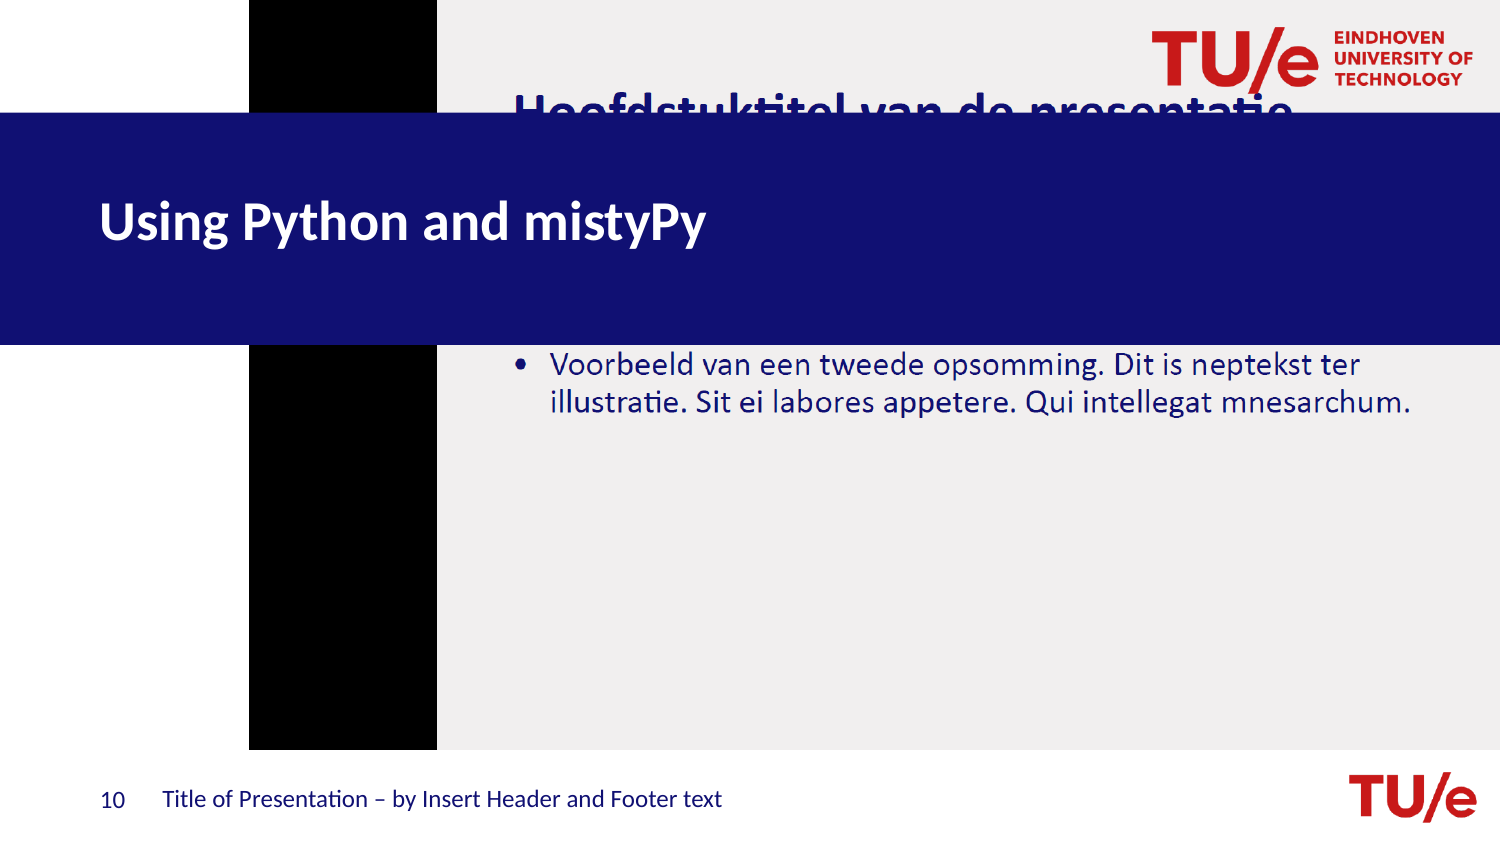

# Using Python and mistyPy
Title of Presentation – by Insert Header and Footer text